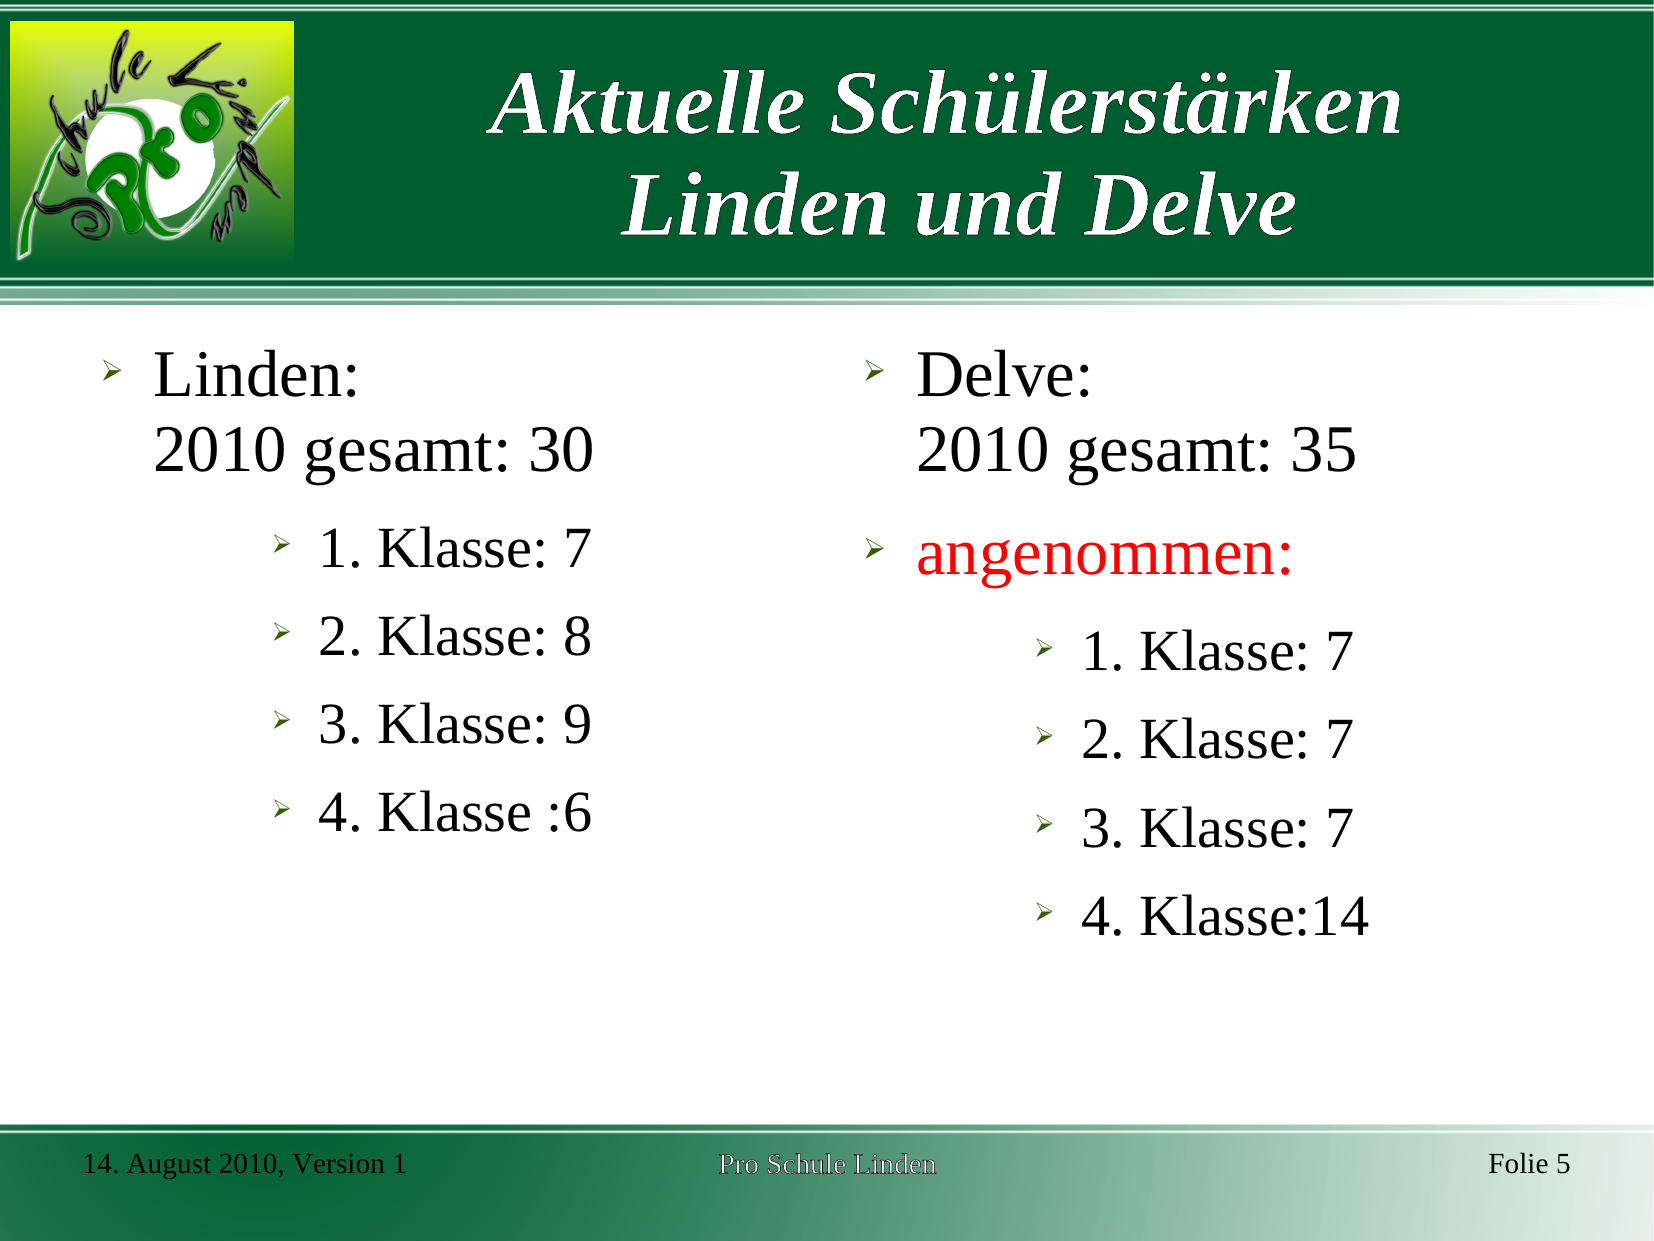

# Aktuelle Schülerstärken Linden und Delve
Linden:
2010 gesamt: 30
1. Klasse: 7
2. Klasse: 8
3. Klasse: 9
4. Klasse :6
Delve:
2010 gesamt: 35
angenommen:
1. Klasse: 7
2. Klasse: 7
3. Klasse: 7
4. Klasse:14
14. August 2010, Version 1
Pro Schule Linden
5